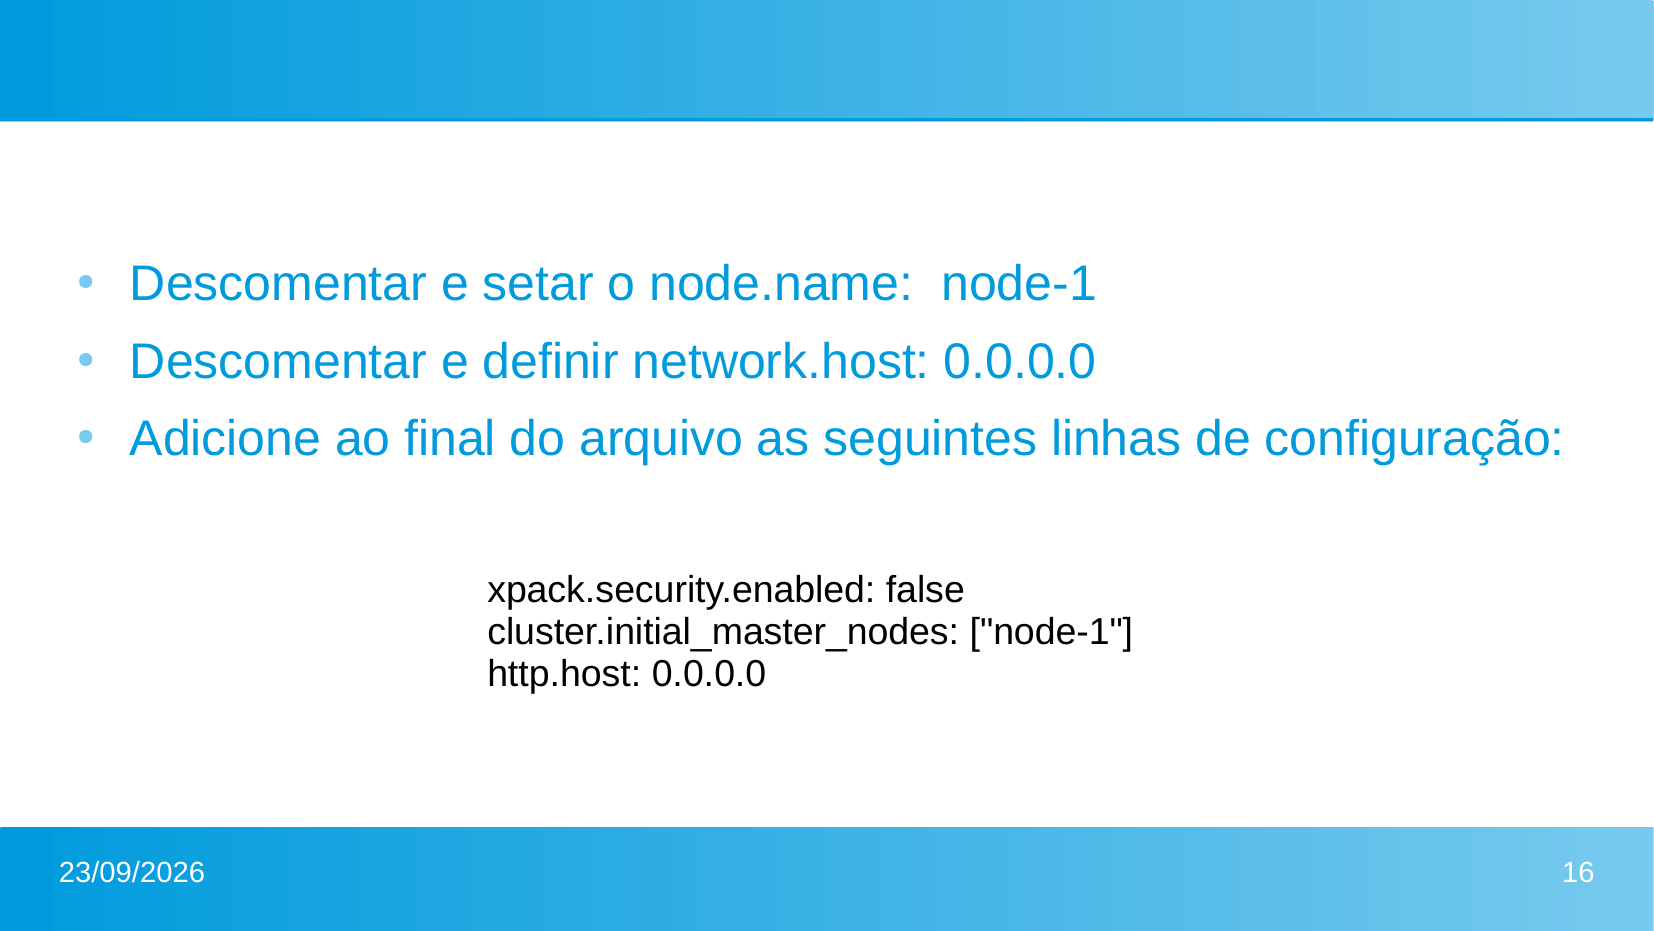

#
Descomentar e setar o node.name: node-1
Descomentar e definir network.host: 0.0.0.0
Adicione ao final do arquivo as seguintes linhas de configuração:
xpack.security.enabled: false
cluster.initial_master_nodes: ["node-1"]
http.host: 0.0.0.0
16